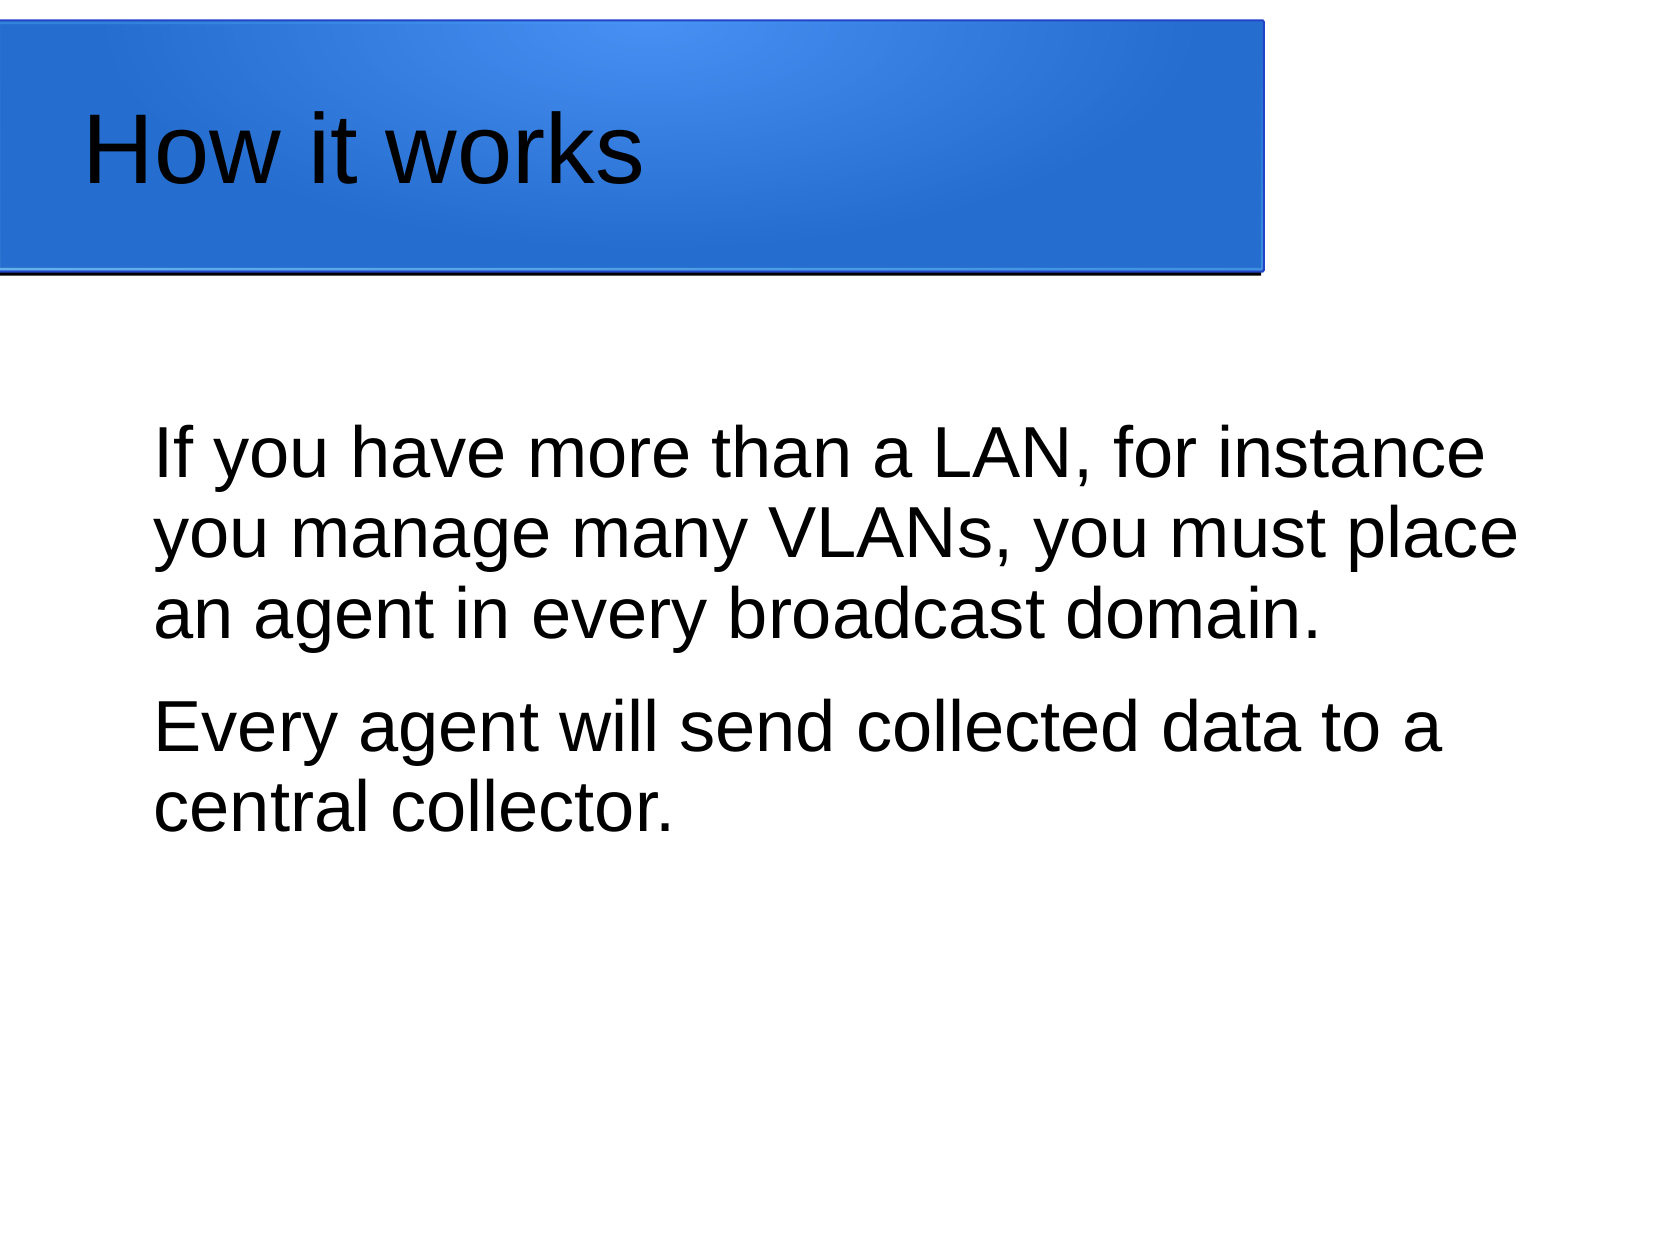

# How it works
If you have more than a LAN, for instance you manage many VLANs, you must place an agent in every broadcast domain.
Every agent will send collected data to a central collector.